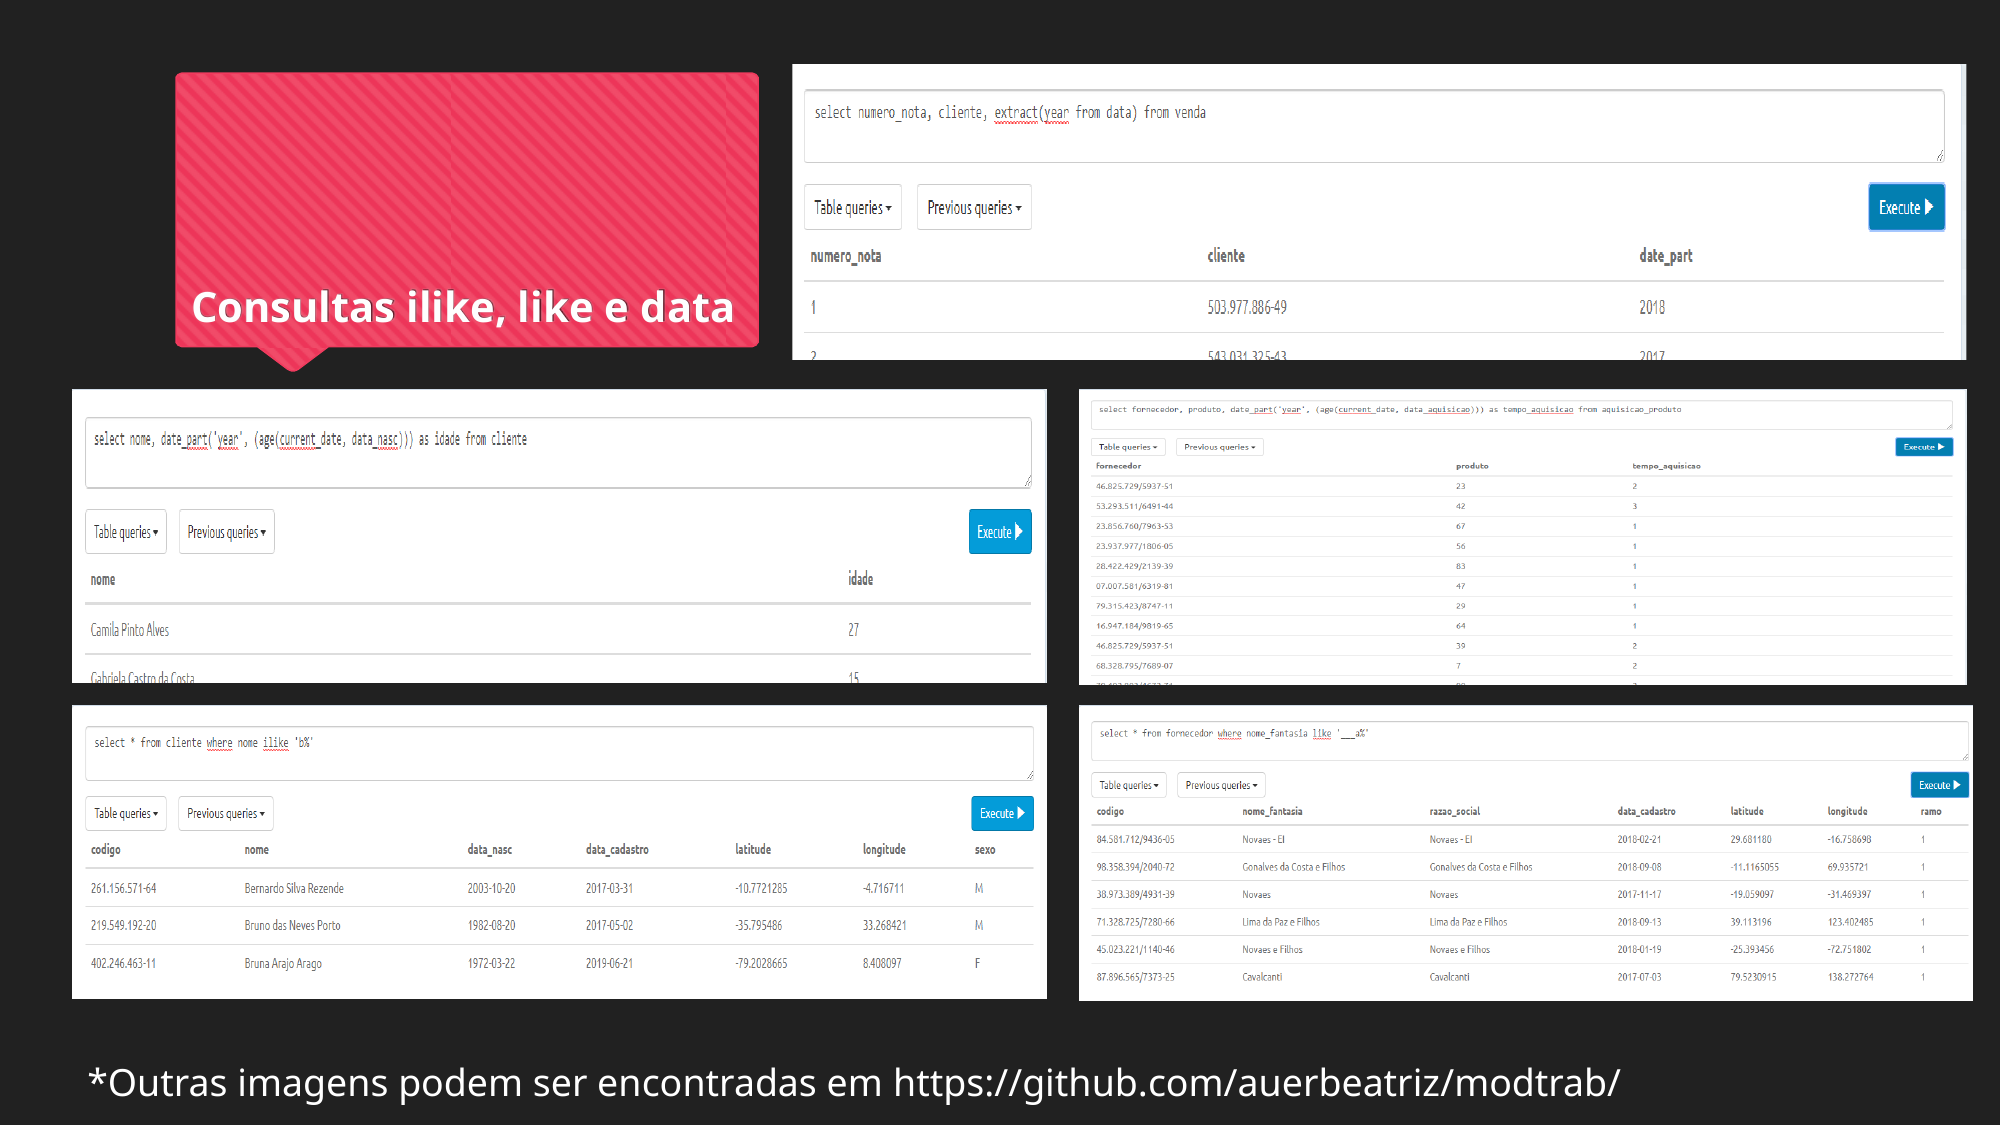

# Consultas ilike, like e data
*Outras imagens podem ser encontradas em https://github.com/auerbeatriz/modtrab/